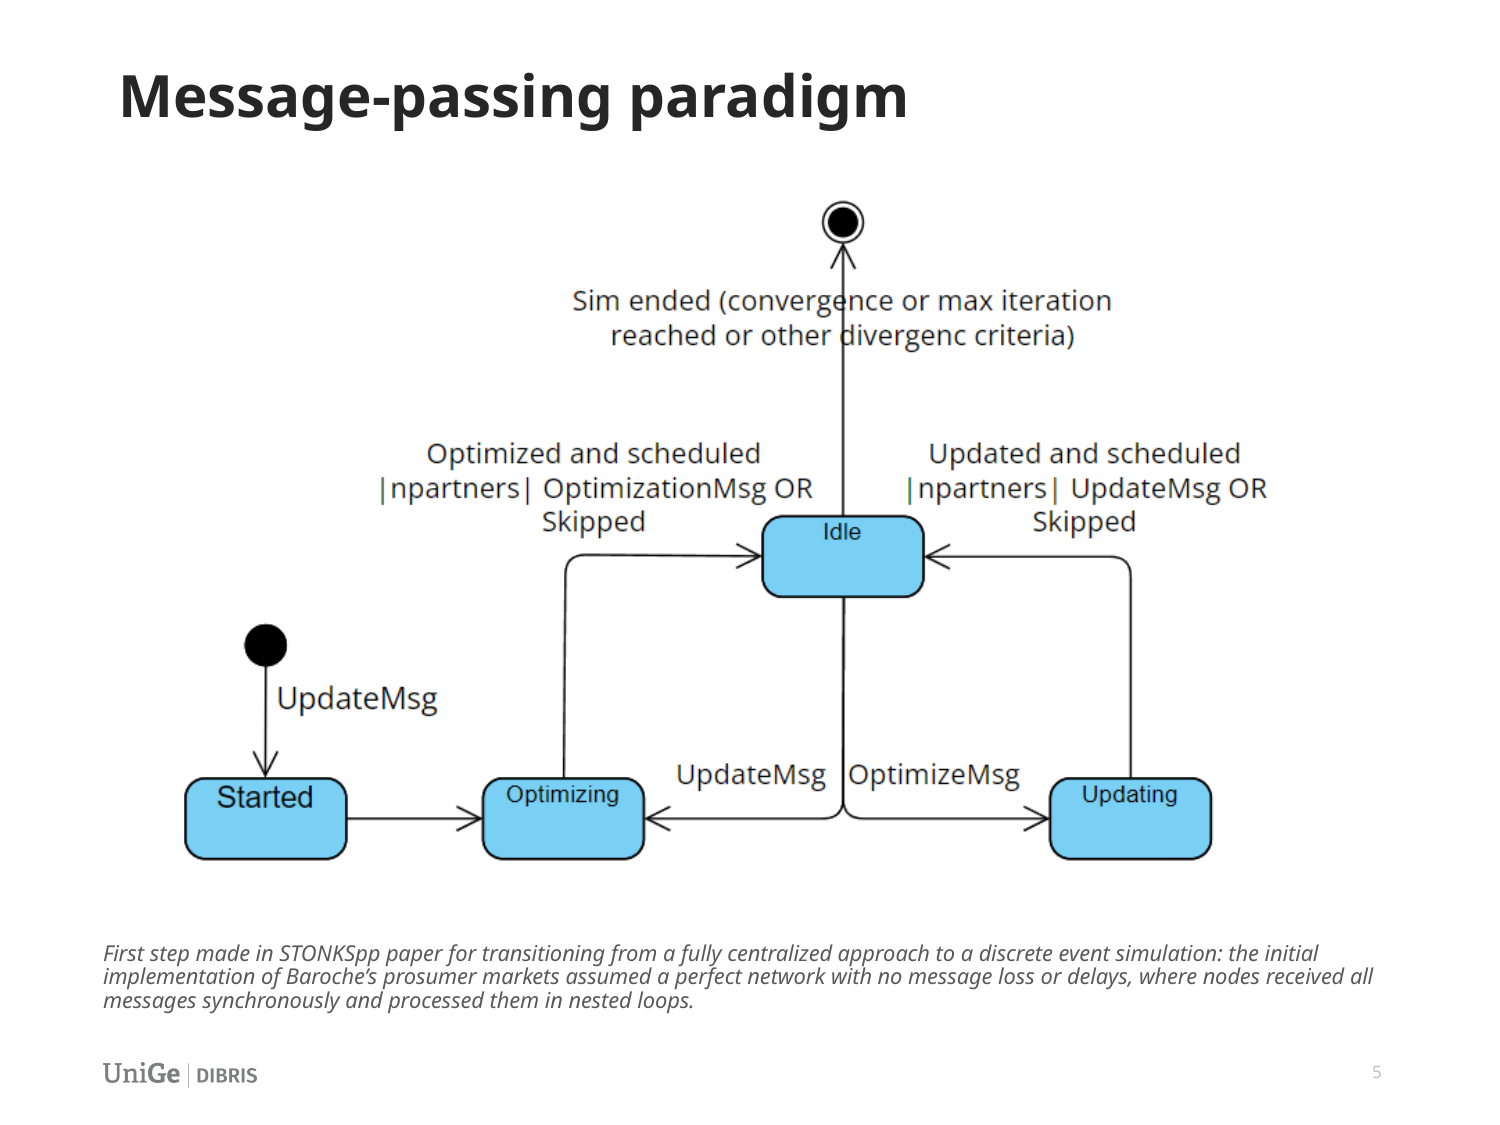

Message-passing paradigm
# First step made in STONKSpp paper for transitioning from a fully centralized approach to a discrete event simulation: the initial implementation of Baroche’s prosumer markets assumed a perfect network with no message loss or delays, where nodes received all messages synchronously and processed them in nested loops.
5